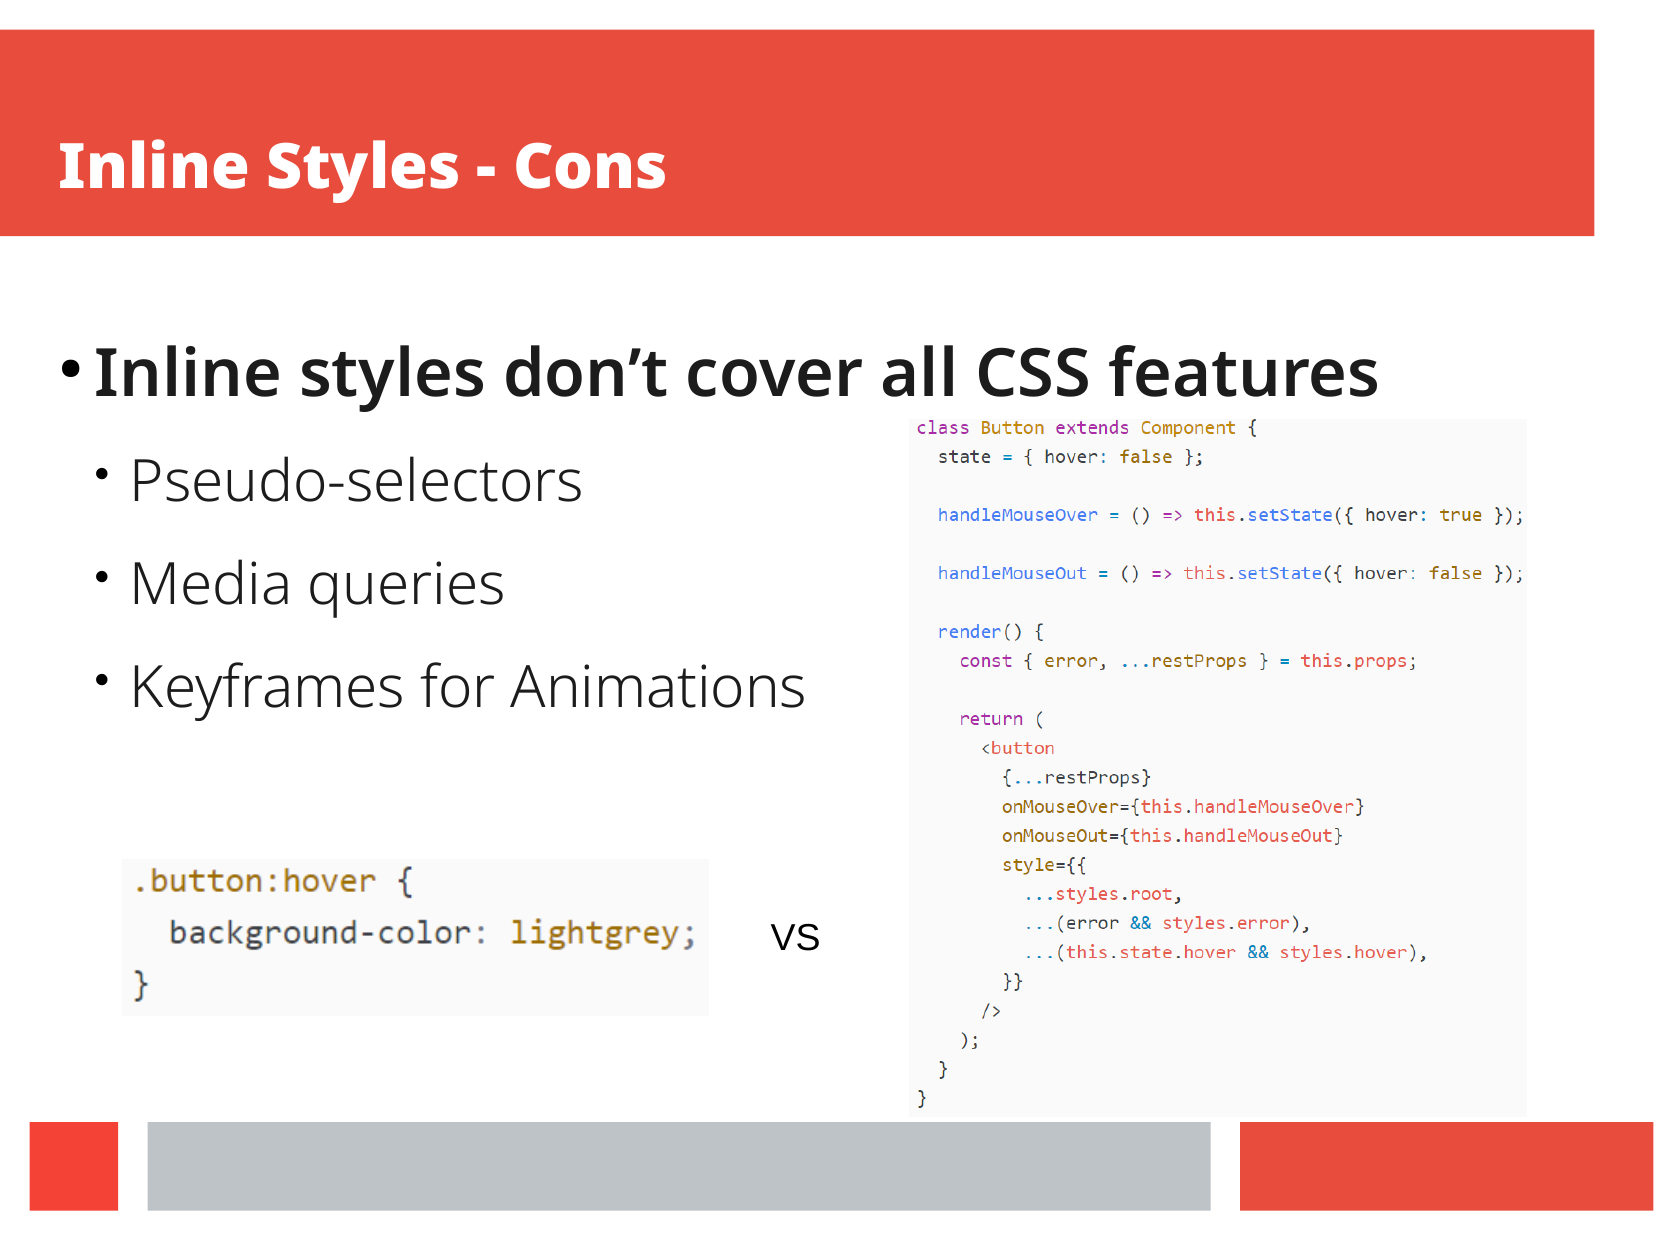

# Inline Styles - Cons
Inline styles don’t cover all CSS features
Pseudo-selectors
Media queries
Keyframes for Animations
VS